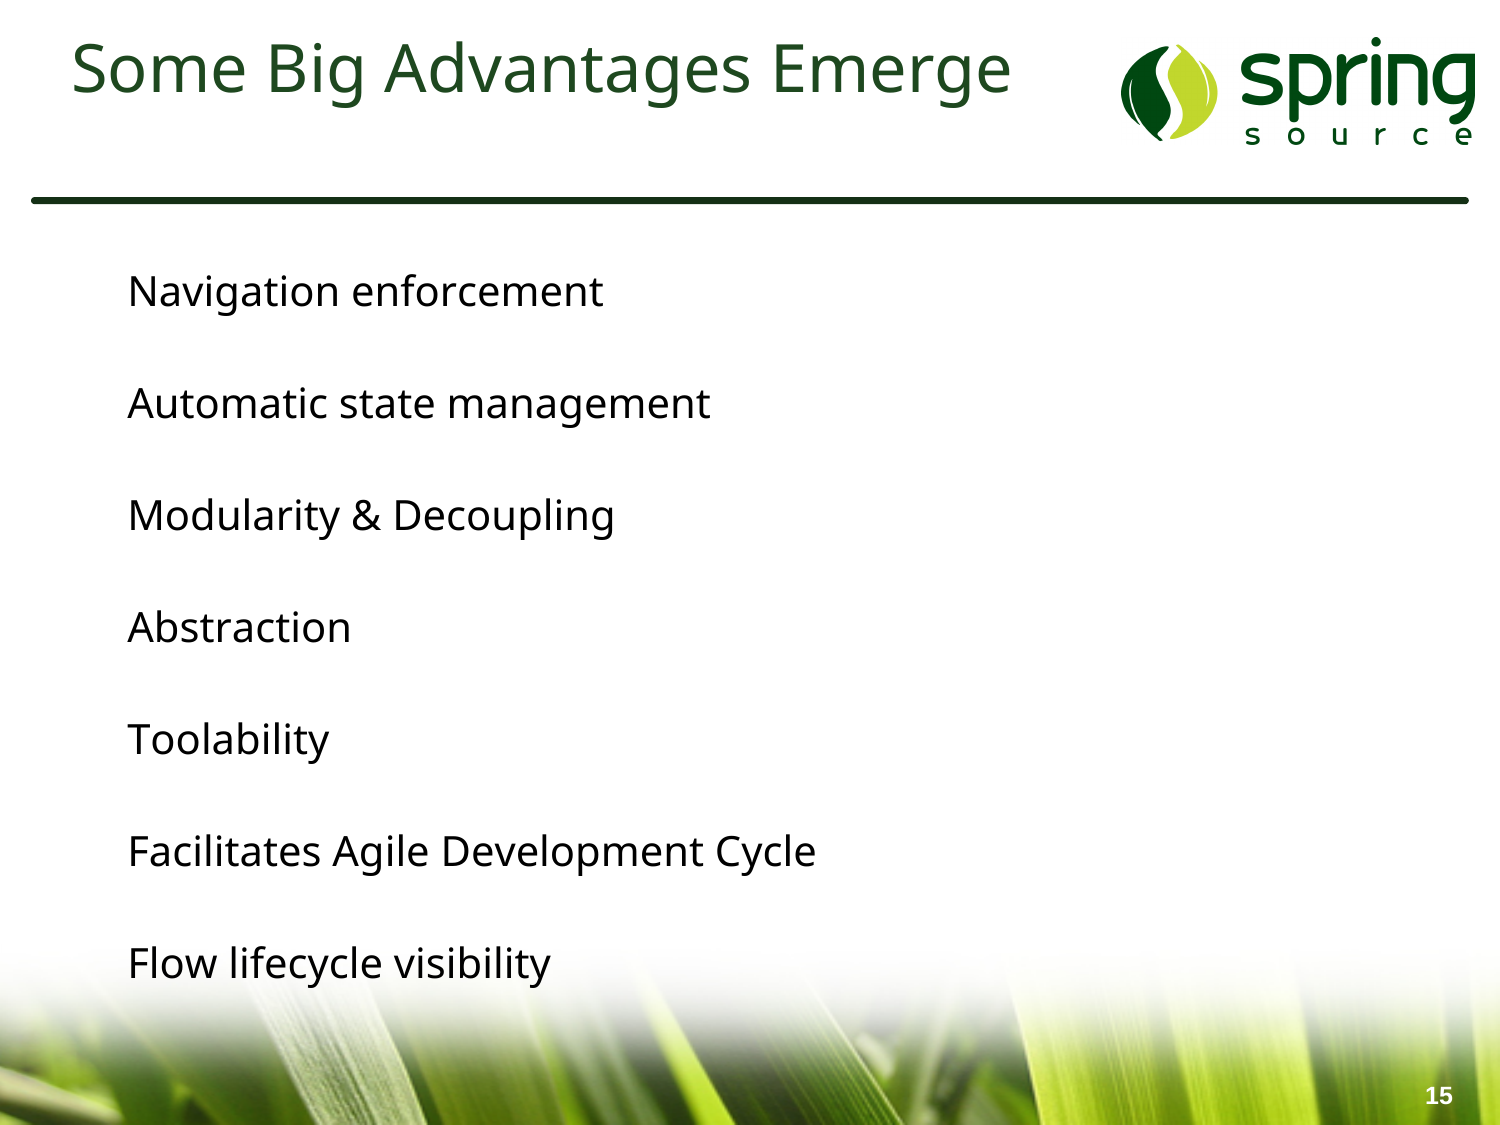

# Some Big Advantages Emerge
Navigation enforcement
Automatic state management
Modularity & Decoupling
Abstraction
Toolability
Facilitates Agile Development Cycle
Flow lifecycle visibility